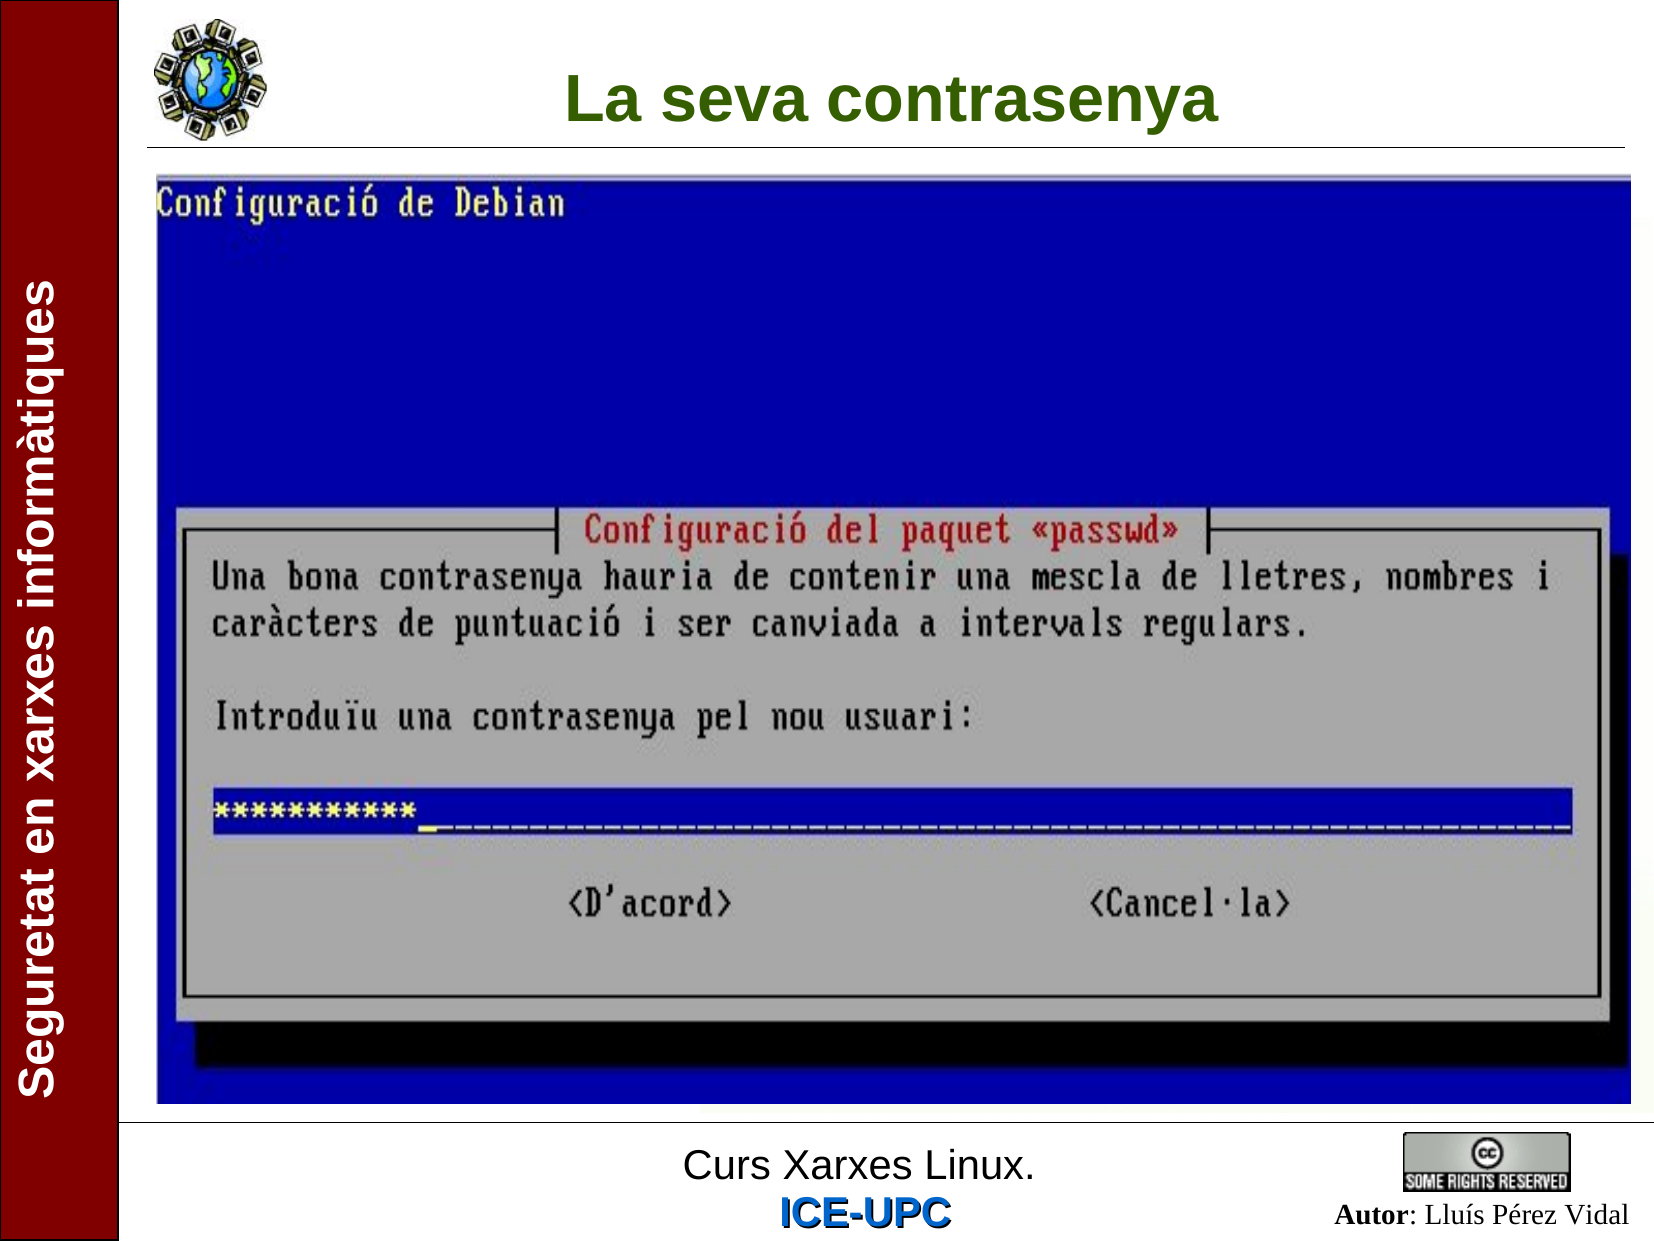

# La seva contrasenya
 Croquis d'arquitectura mostrant les 3 zones